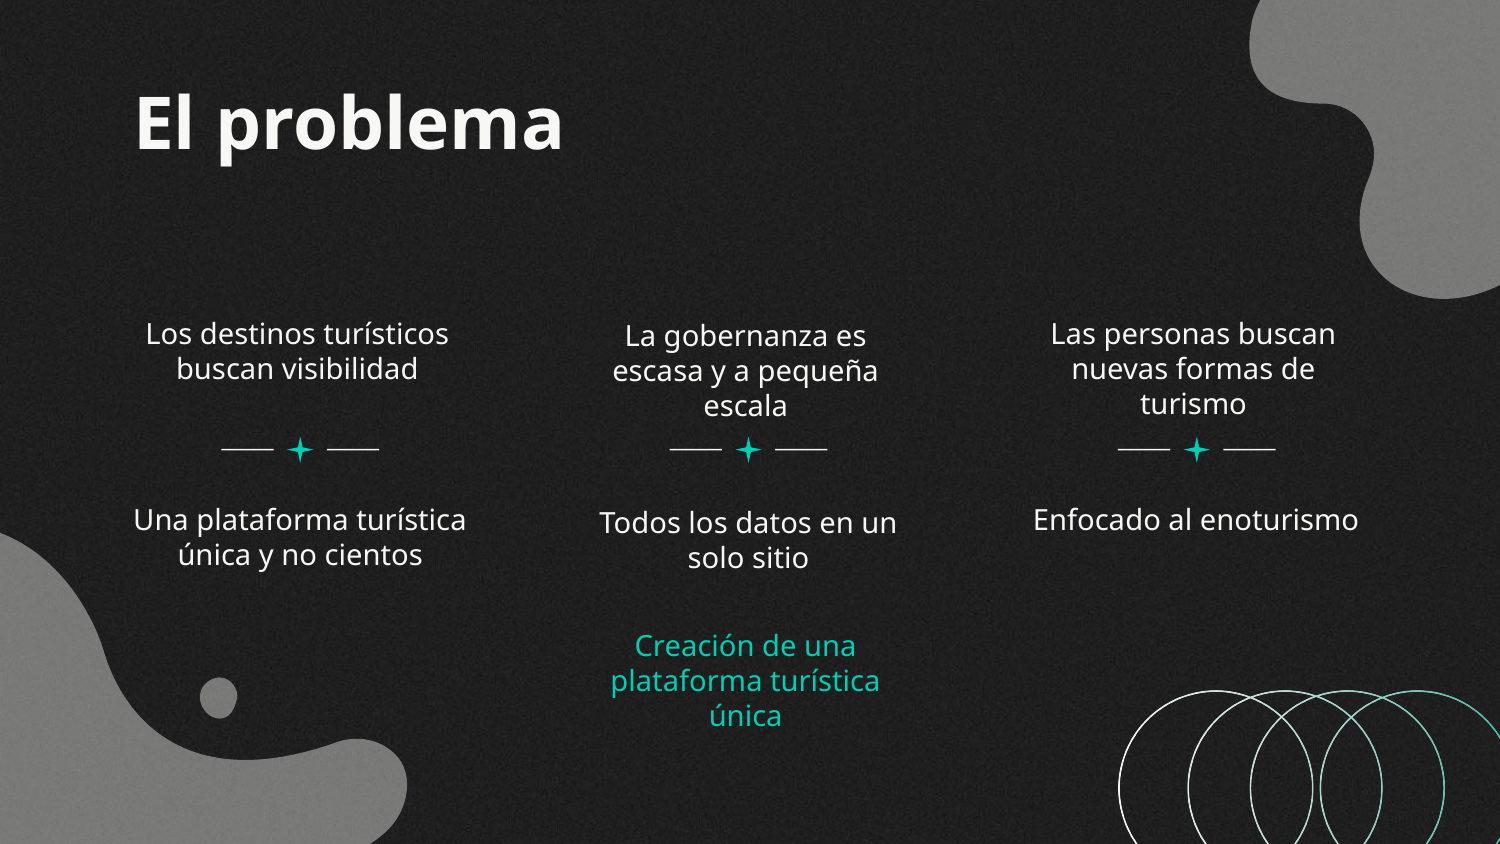

# El problema
Los destinos turísticos buscan visibilidad
Las personas buscan nuevas formas de turismo
La gobernanza es escasa y a pequeña escala
Una plataforma turística única y no cientos
Enfocado al enoturismo
Todos los datos en un solo sitio
Creación de una plataforma turística única